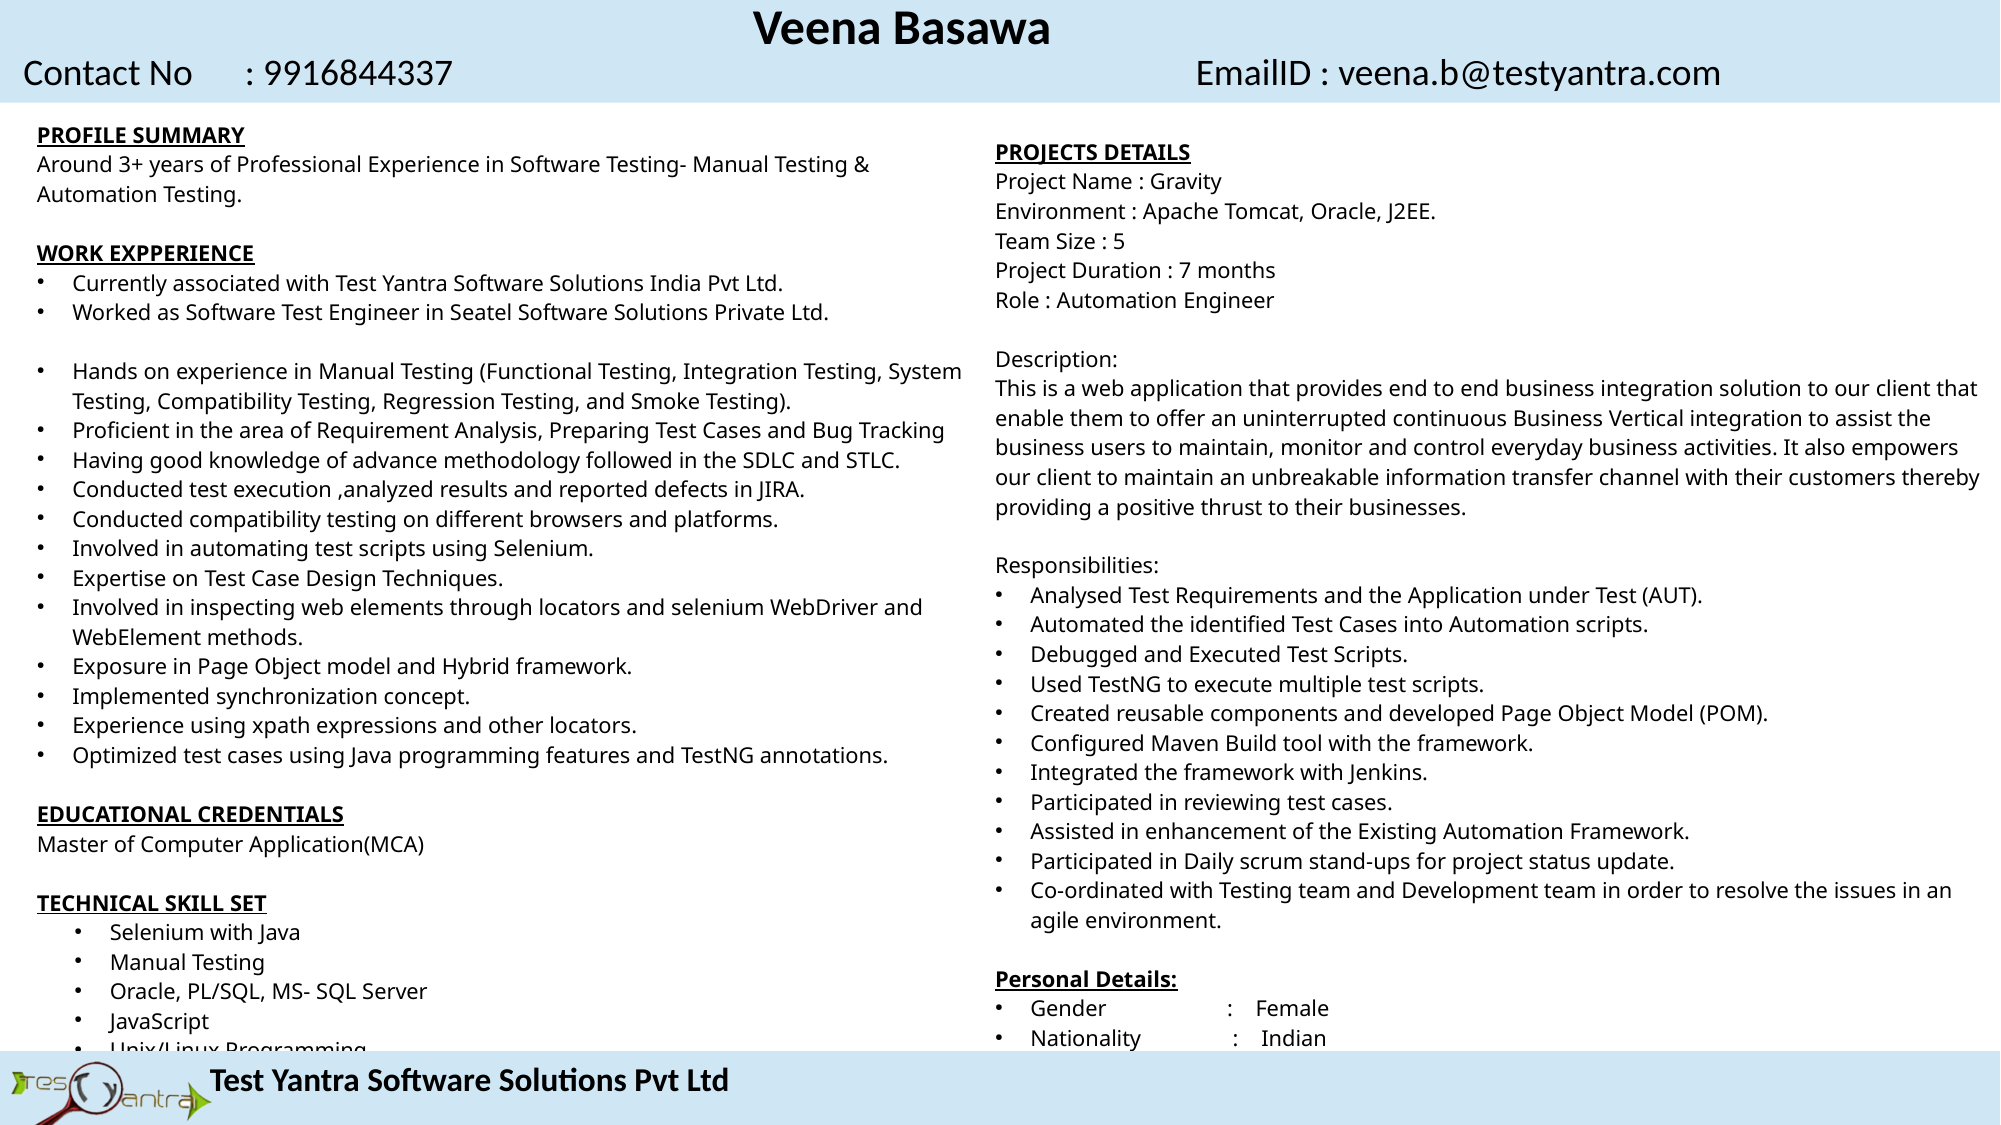

Veena Basawa
 Contact No	 : 9916844337											EmailID : veena.b@testyantra.com
PROFILE SUMMARY
Around 3+ years of Professional Experience in Software Testing- Manual Testing & Automation Testing.
WORK EXPPERIENCE
Currently associated with Test Yantra Software Solutions India Pvt Ltd.
Worked as Software Test Engineer in Seatel Software Solutions Private Ltd.
Hands on experience in Manual Testing (Functional Testing, Integration Testing, System Testing, Compatibility Testing, Regression Testing, and Smoke Testing).
Proficient in the area of Requirement Analysis, Preparing Test Cases and Bug Tracking
Having good knowledge of advance methodology followed in the SDLC and STLC.
Conducted test execution ,analyzed results and reported defects in JIRA.
Conducted compatibility testing on different browsers and platforms.
Involved in automating test scripts using Selenium.
Expertise on Test Case Design Techniques.
Involved in inspecting web elements through locators and selenium WebDriver and WebElement methods.
Exposure in Page Object model and Hybrid framework.
Implemented synchronization concept.
Experience using xpath expressions and other locators.
Optimized test cases using Java programming features and TestNG annotations.
EDUCATIONAL CREDENTIALS
Master of Computer Application(MCA)
TECHNICAL SKILL SET
Selenium with Java
Manual Testing
Oracle, PL/SQL, MS- SQL Server
JavaScript
Unix/Linux Programming
C#, ASP.Net, VB.Net
Eclipse Neon, Visual Studio
Markup Languages (HTML5, XML, CSS3)
PROJECTS DETAILS
Project Name : Gravity
Environment : Apache Tomcat, Oracle, J2EE.
Team Size : 5
Project Duration : 7 months
Role : Automation Engineer
Description:
This is a web application that provides end to end business integration solution to our client that enable them to offer an uninterrupted continuous Business Vertical integration to assist the business users to maintain, monitor and control everyday business activities. It also empowers our client to maintain an unbreakable information transfer channel with their customers thereby providing a positive thrust to their businesses.
Responsibilities:
Analysed Test Requirements and the Application under Test (AUT).
Automated the identified Test Cases into Automation scripts.
Debugged and Executed Test Scripts.
Used TestNG to execute multiple test scripts.
Created reusable components and developed Page Object Model (POM).
Configured Maven Build tool with the framework.
Integrated the framework with Jenkins.
Participated in reviewing test cases.
Assisted in enhancement of the Existing Automation Framework.
Participated in Daily scrum stand-ups for project status update.
Co-ordinated with Testing team and Development team in order to resolve the issues in an agile environment.
Personal Details:
Gender : Female
Nationality : Indian
Languages Known : English, Hindi, Kannada.
Hobbies : Solving Puzzles, Meditation and Reading.
 Test Yantra Software Solutions Pvt Ltd